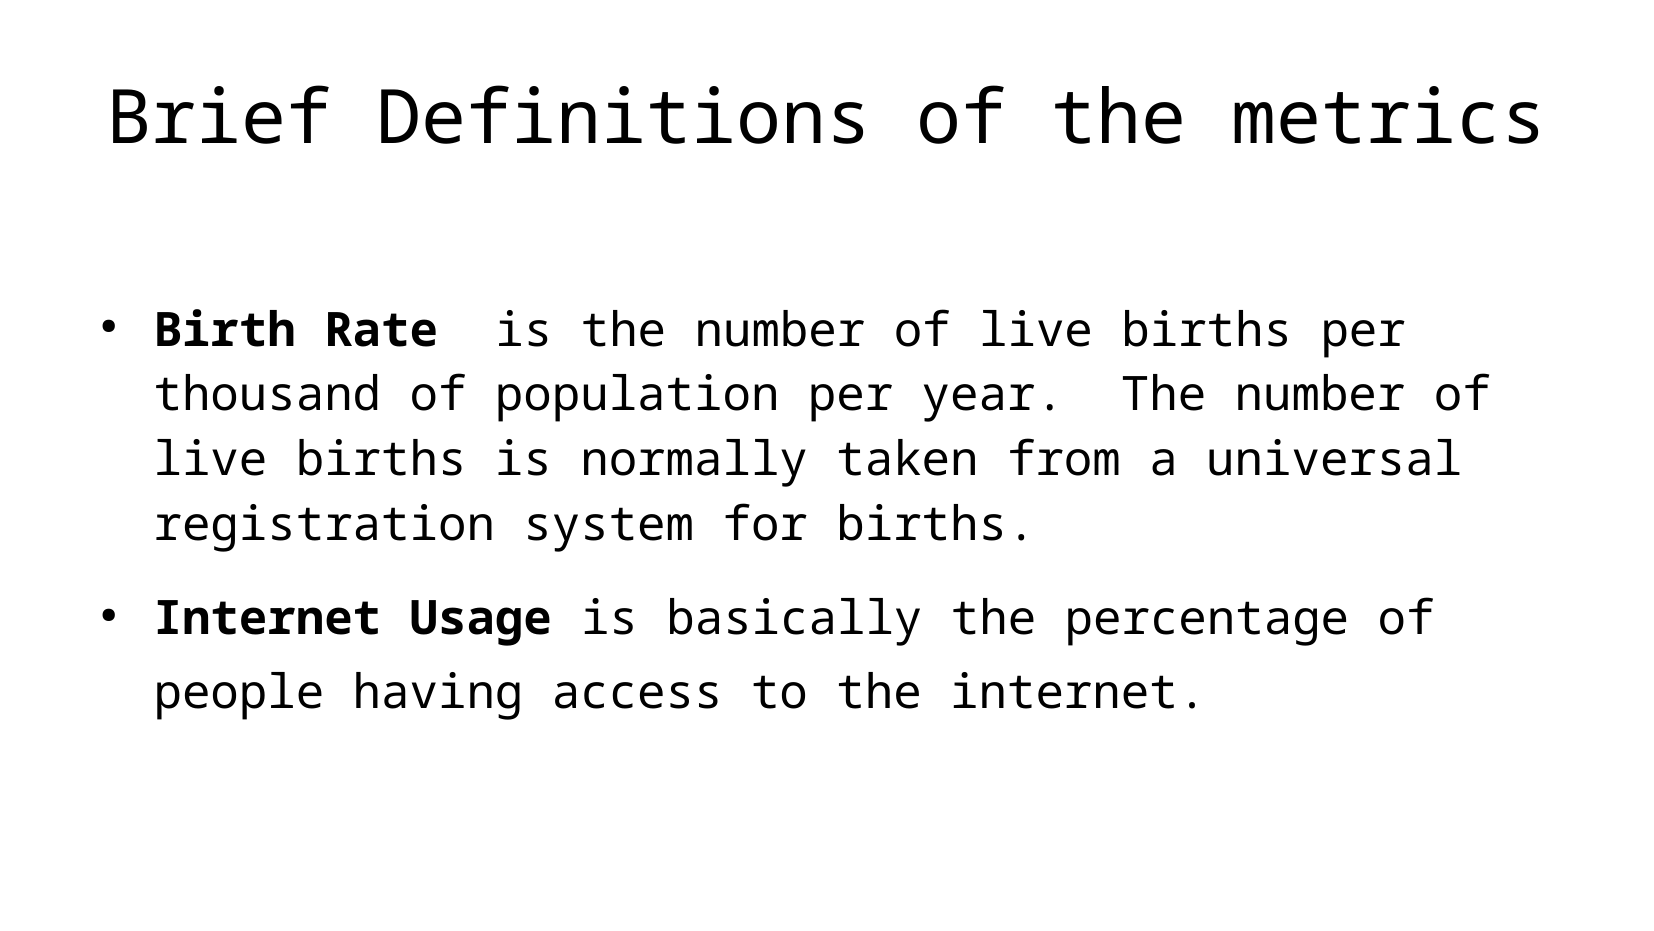

# Brief Definitions of the metrics
Birth Rate  is the number of live births per thousand of population per year. The number of live births is normally taken from a universal registration system for births.
Internet Usage is basically the percentage of people having access to the internet.